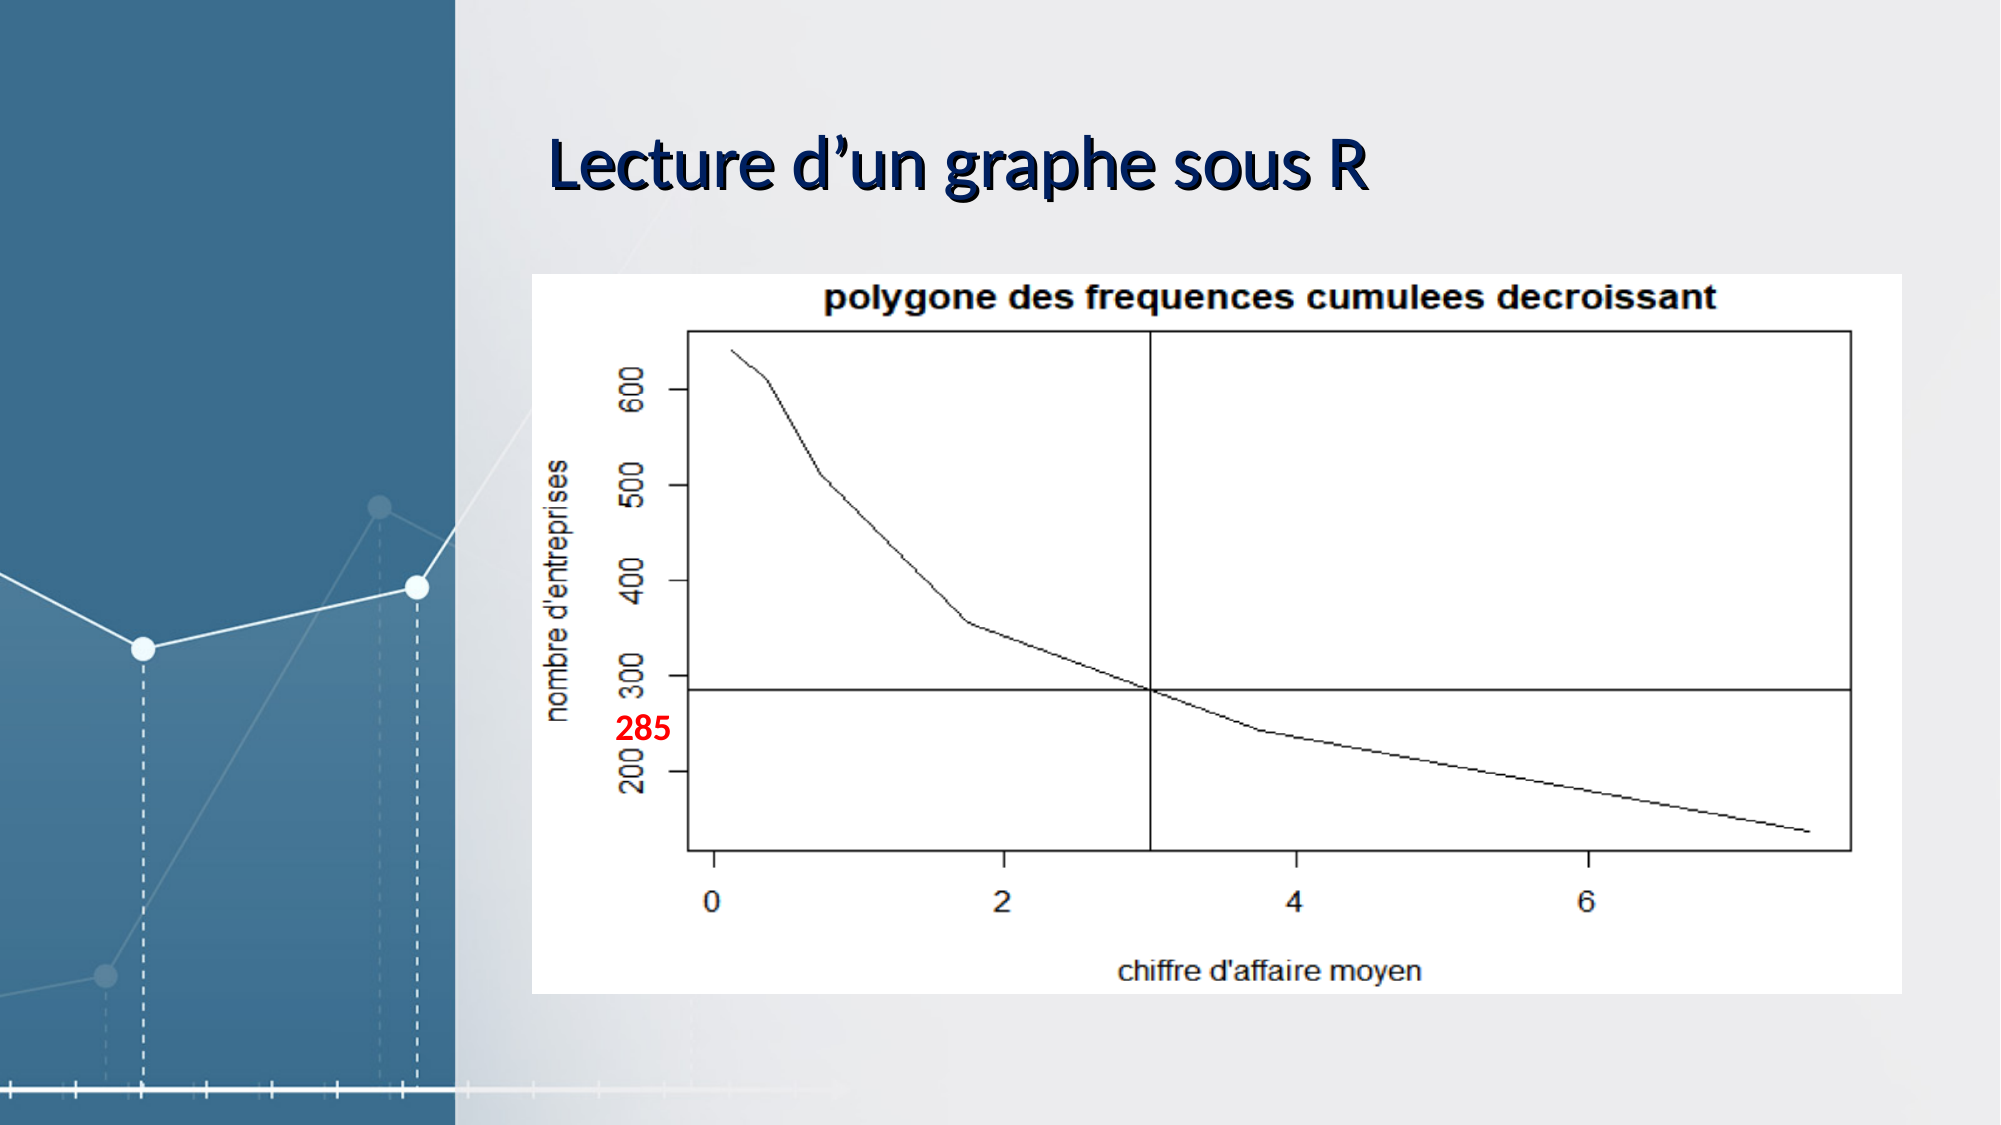

# Lecture d’un graphe sous R
285